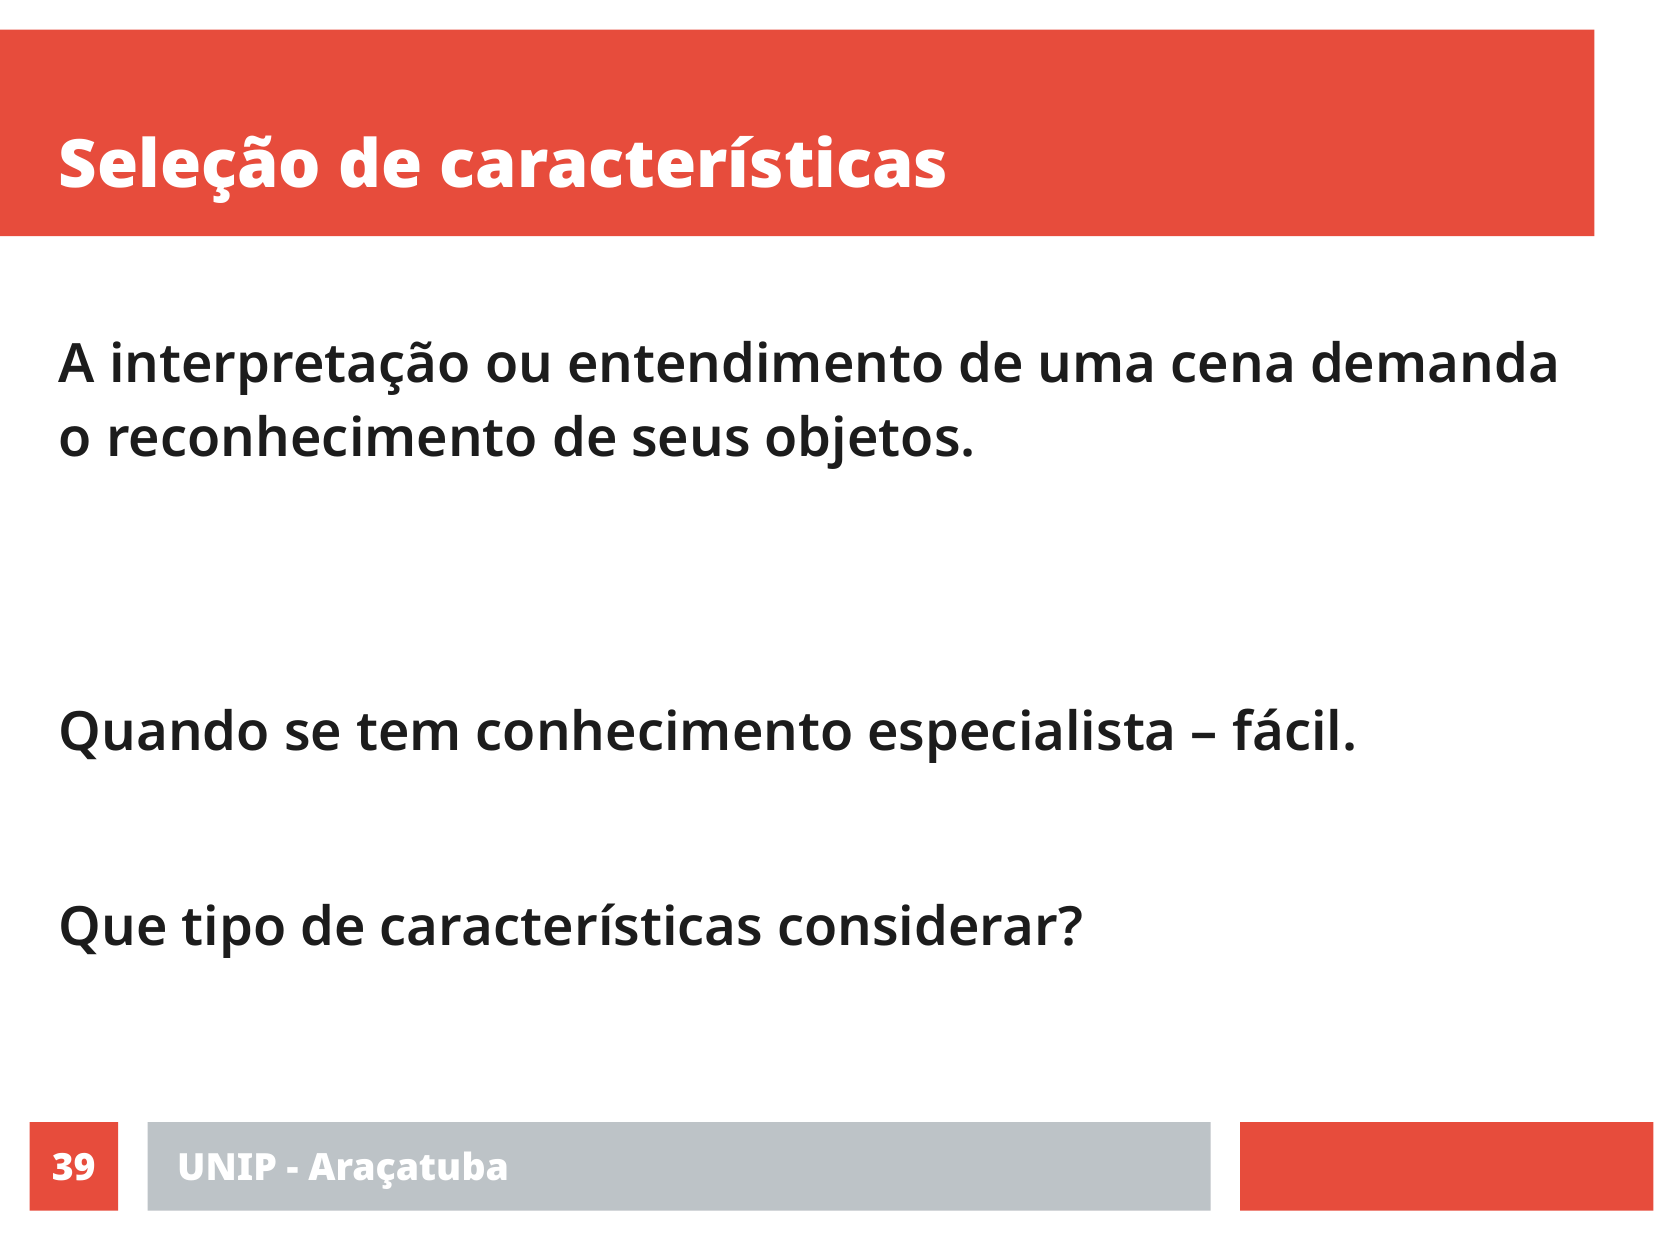

# Seleção de características
A interpretação ou entendimento de uma cena demanda o reconhecimento de seus objetos.
Quando se tem conhecimento especialista – fácil.
Que tipo de características considerar?
39
UNIP - Araçatuba